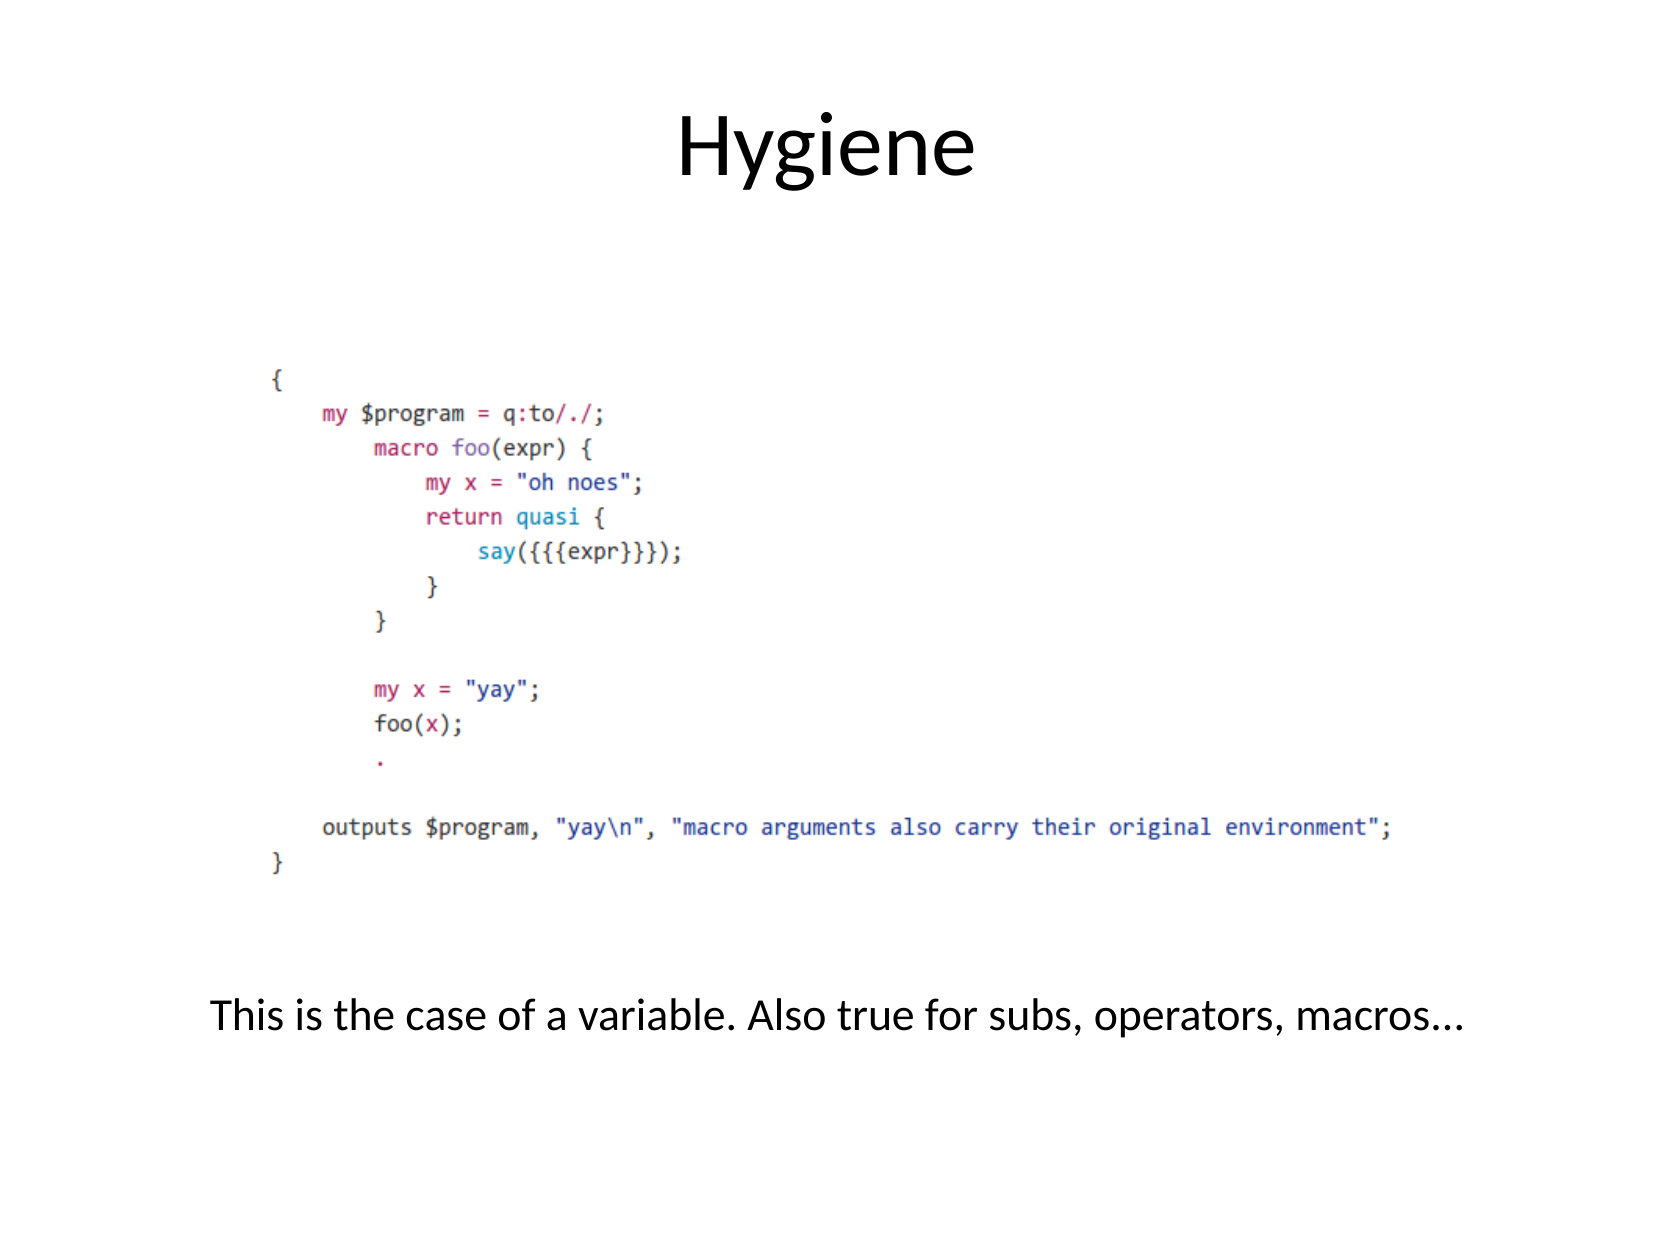

# Hygiene
This is the case of a variable. Also true for subs, operators, macros...